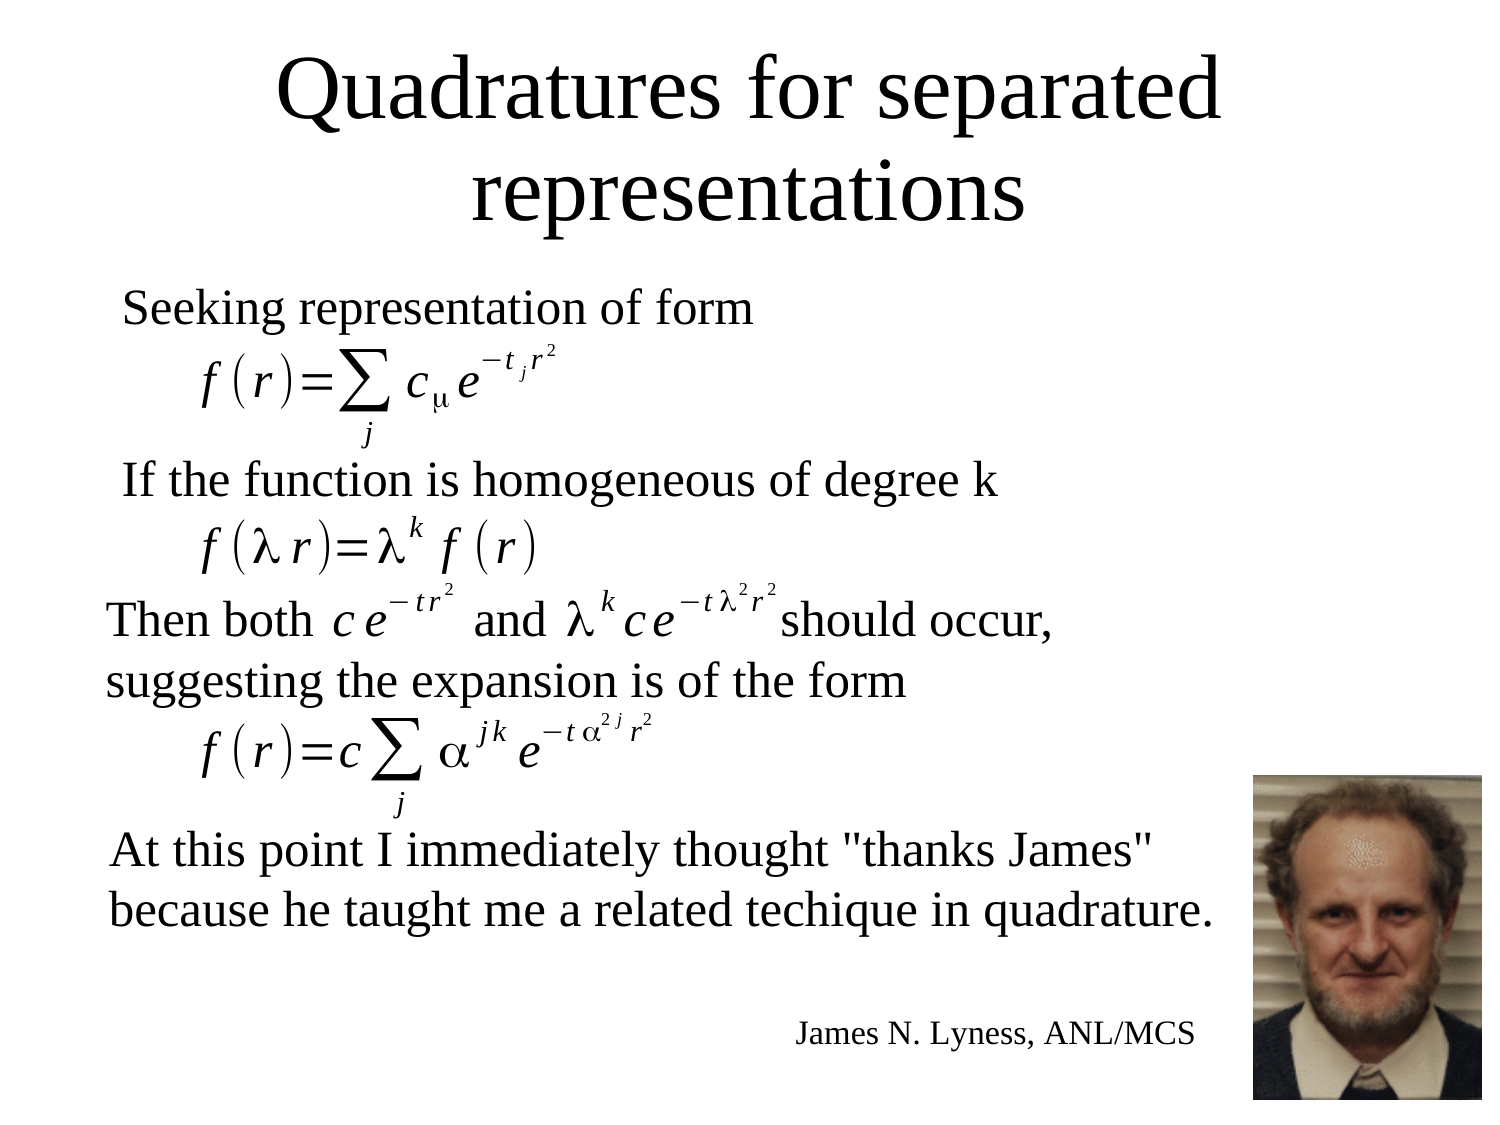

# Quadratures for separated representations
James N. Lyness, ANL/MCS